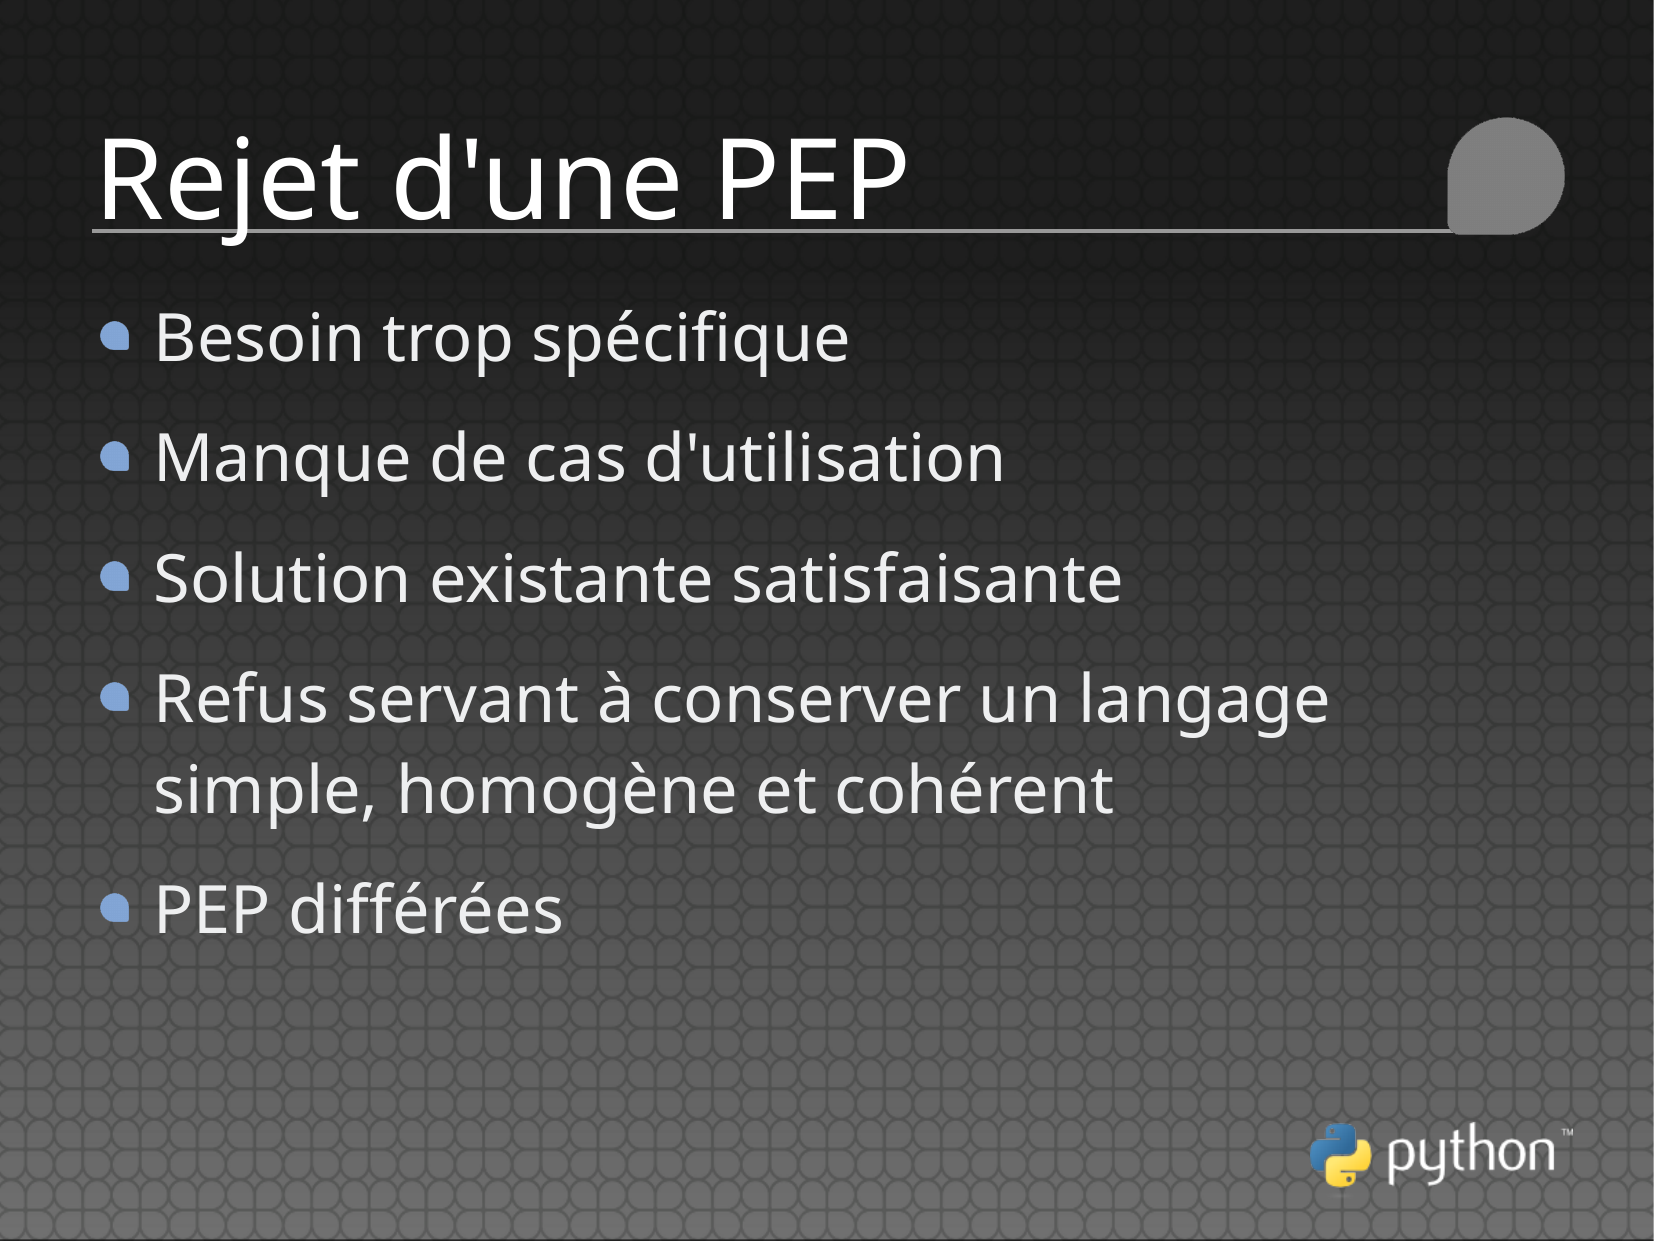

Rejet d'une PEP
# Besoin trop spécifique
Manque de cas d'utilisation
Solution existante satisfaisante
Refus servant à conserver un langage simple, homogène et cohérent
PEP différées